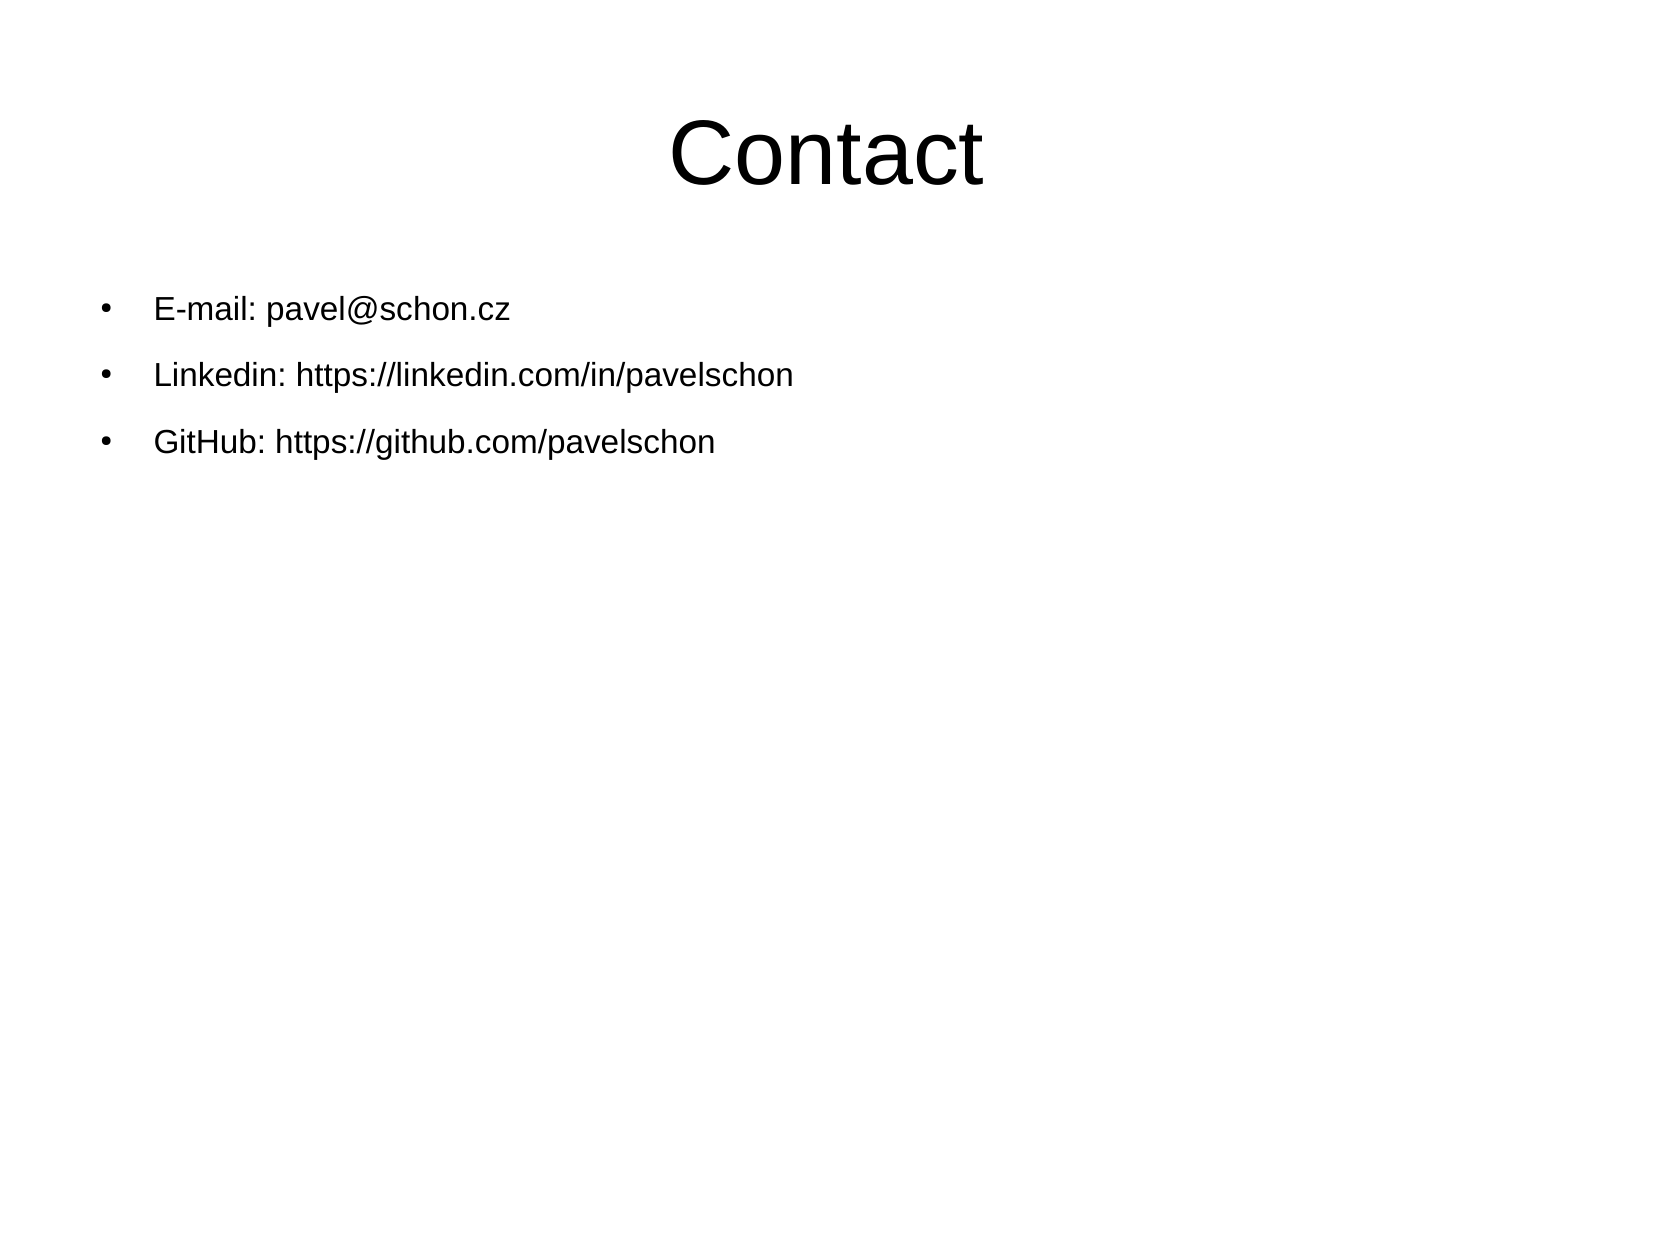

# Contact
E-mail: pavel@schon.cz
Linkedin: https://linkedin.com/in/pavelschon
GitHub: https://github.com/pavelschon